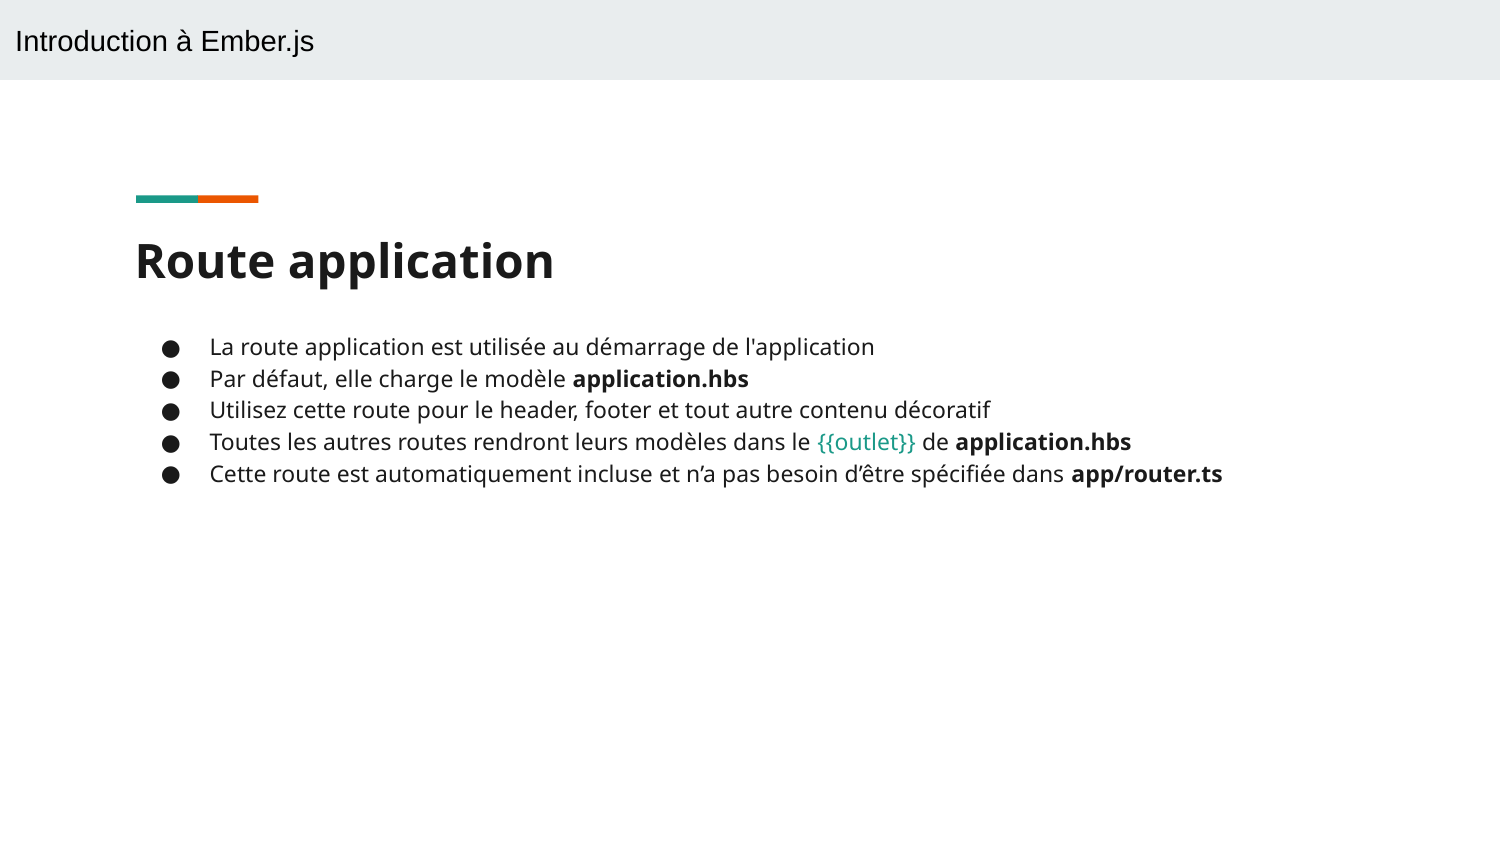

# Route application
La route application est utilisée au démarrage de l'application
Par défaut, elle charge le modèle application.hbs
Utilisez cette route pour le header, footer et tout autre contenu décoratif
Toutes les autres routes rendront leurs modèles dans le {{outlet}} de application.hbs
Cette route est automatiquement incluse et n’a pas besoin d’être spécifiée dans app/router.ts